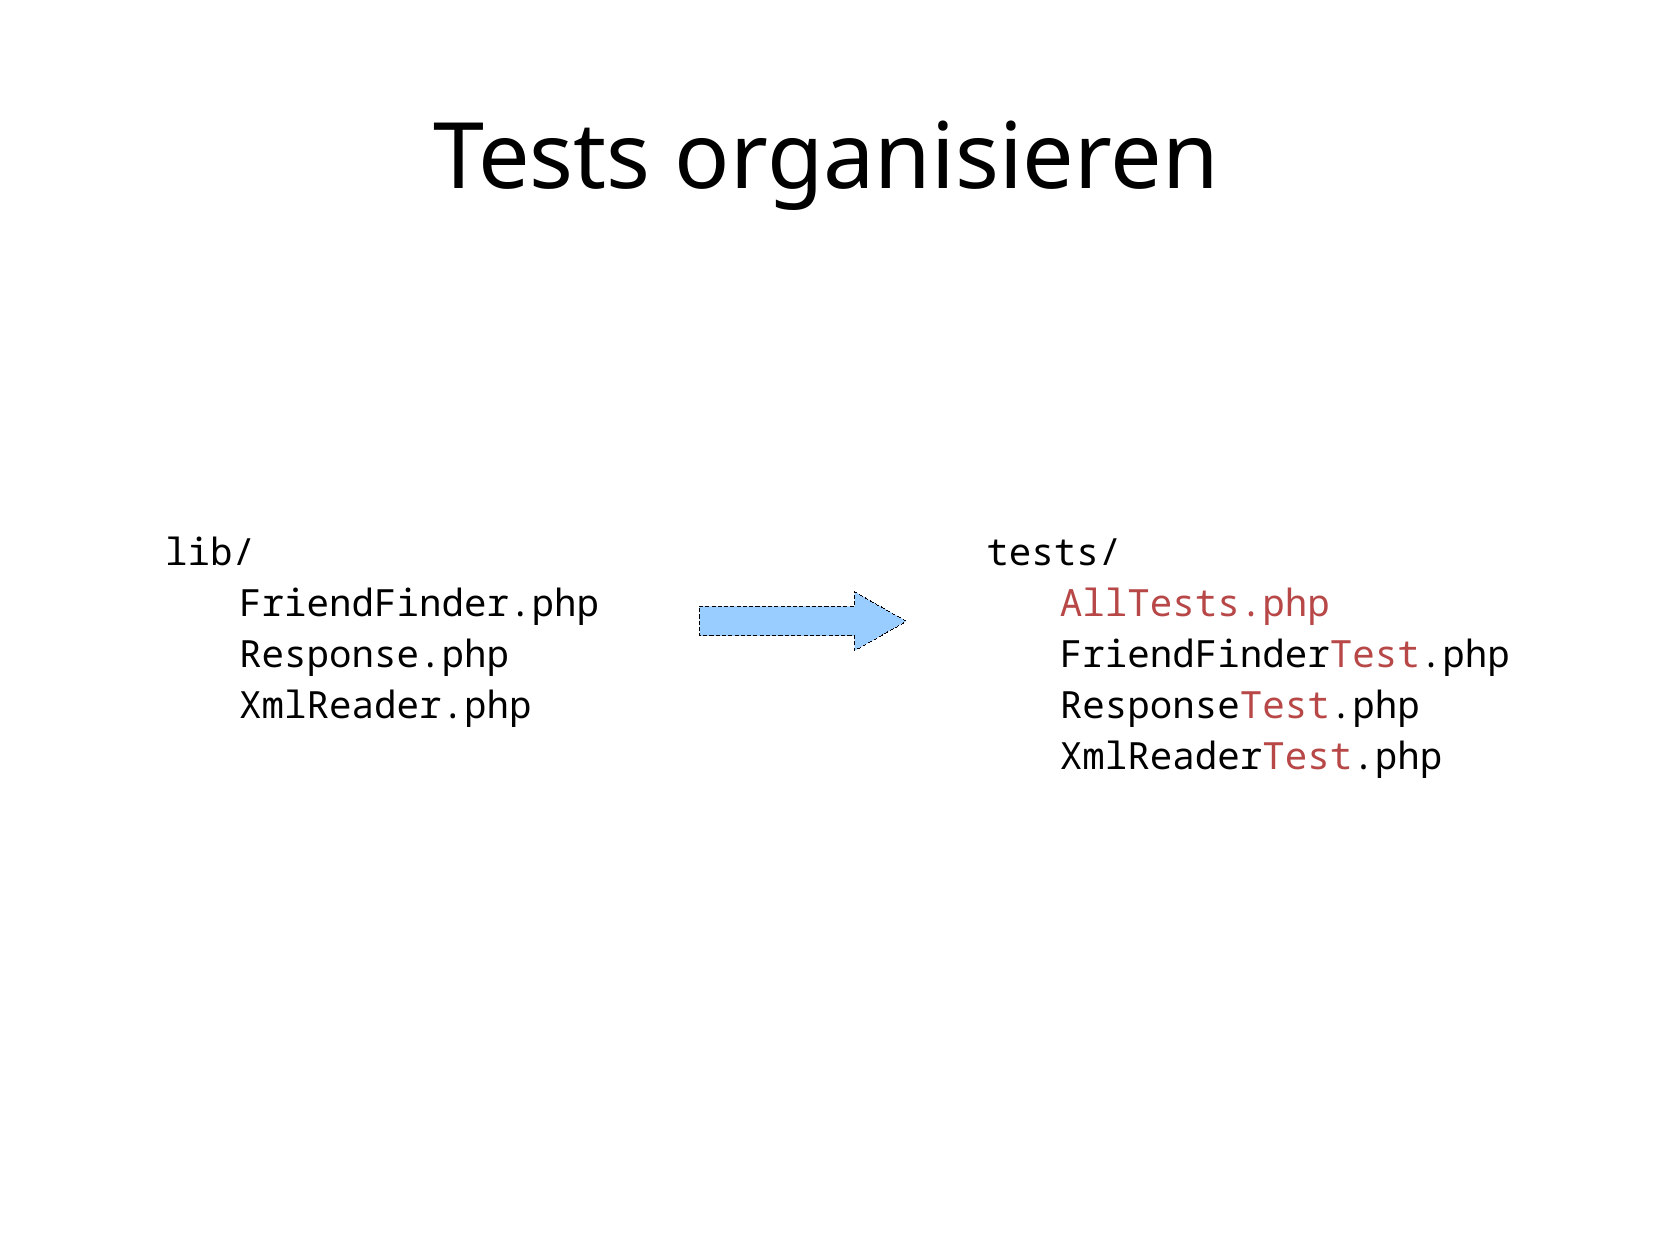

# Tests organisieren
lib/
	FriendFinder.php
	Response.php
	XmlReader.php
tests/
	AllTests.php
	FriendFinderTest.php
	ResponseTest.php
	XmlReaderTest.php